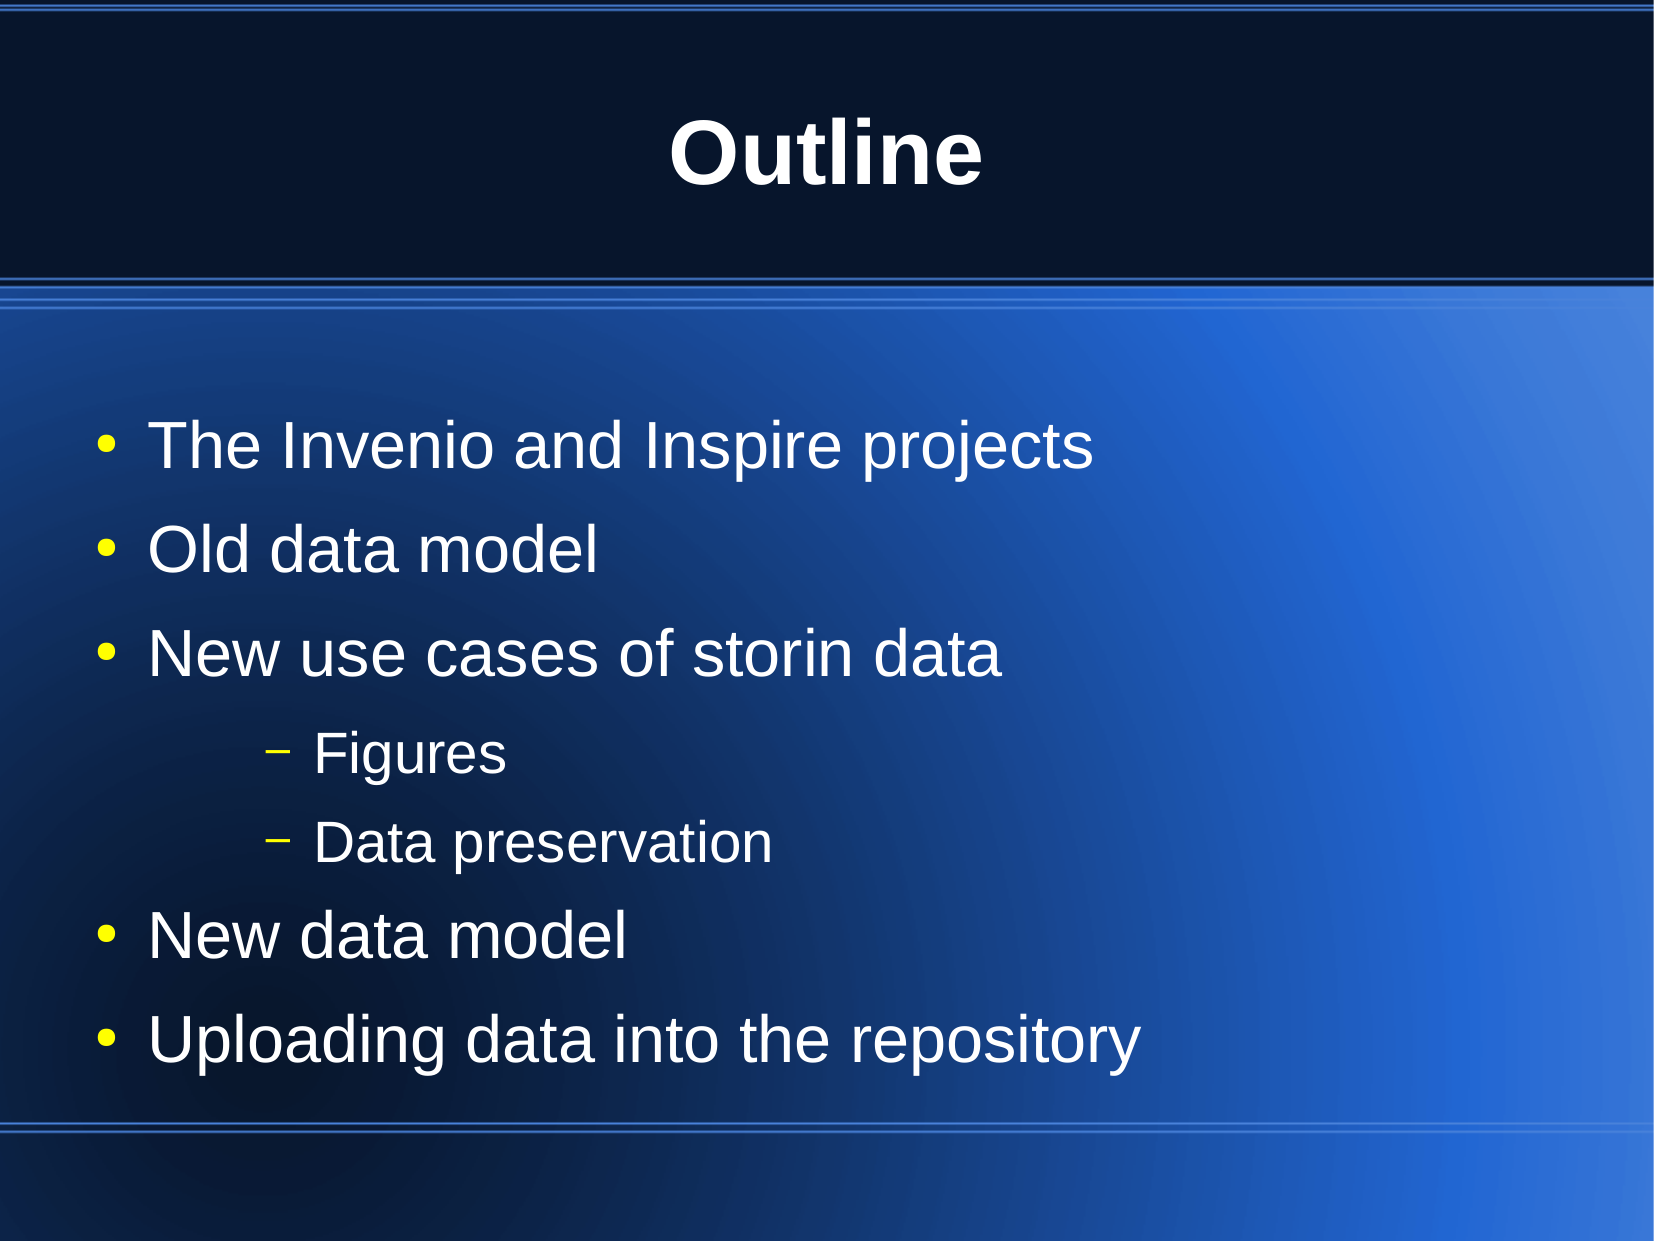

# Outline
The Invenio and Inspire projects
Old data model
New use cases of storin data
Figures
Data preservation
New data model
Uploading data into the repository